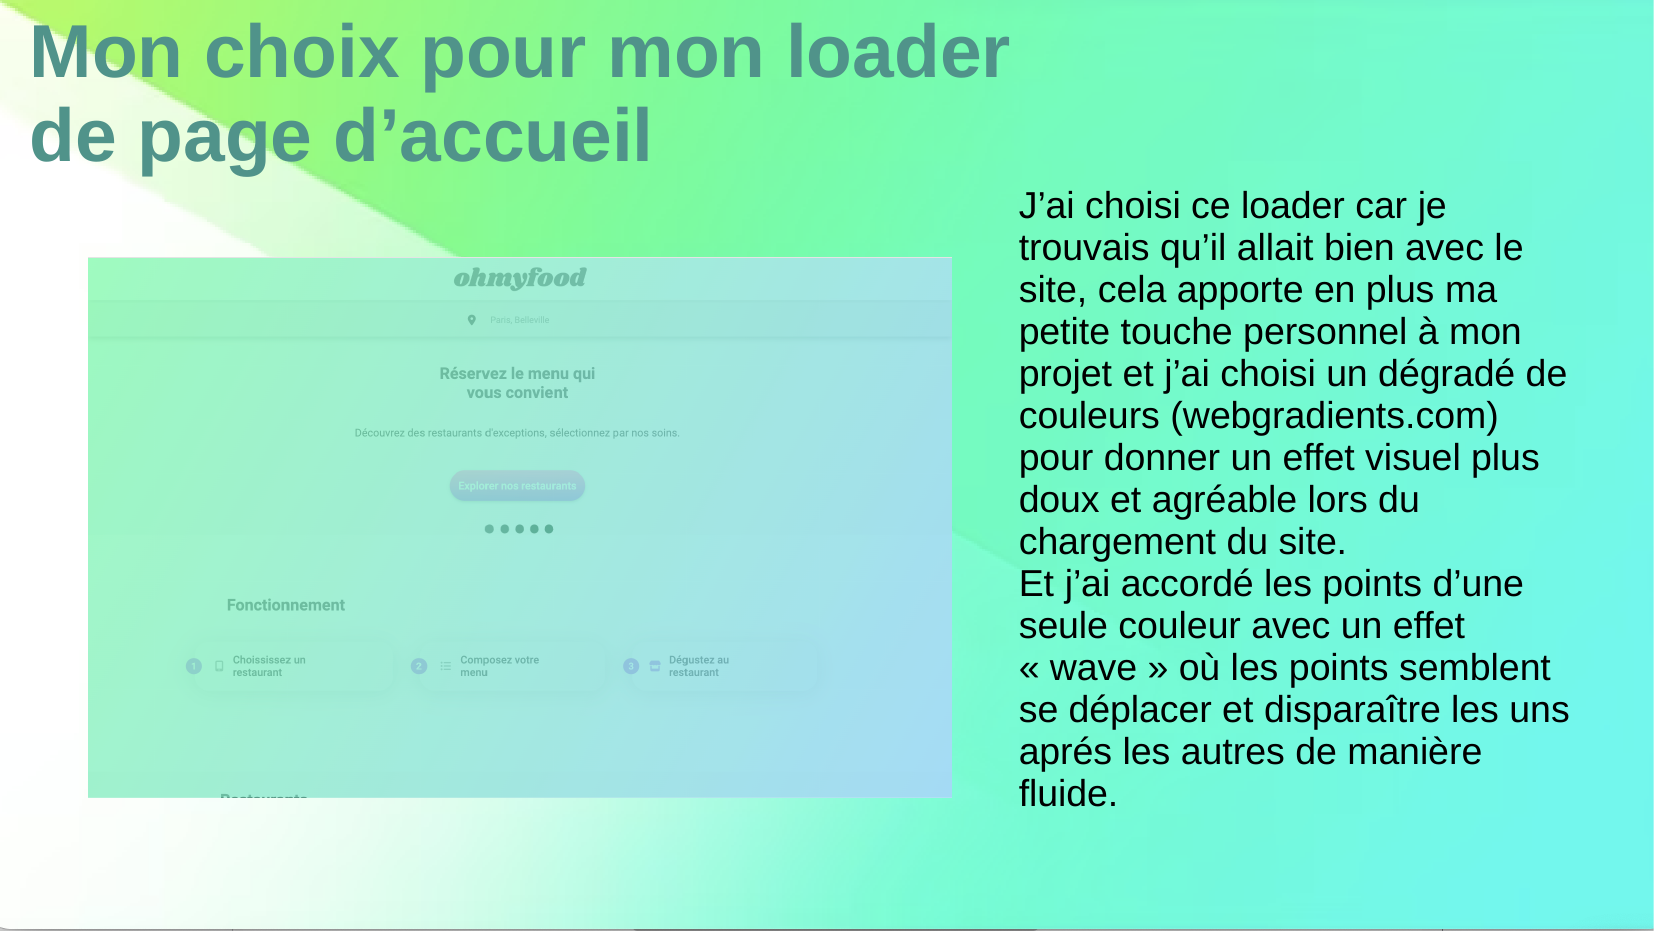

# Mon choix pour mon loader de page d’accueil
J’ai choisi ce loader car je trouvais qu’il allait bien avec le site, cela apporte en plus ma petite touche personnel à mon projet et j’ai choisi un dégradé de couleurs (webgradients.com) pour donner un effet visuel plus doux et agréable lors du chargement du site.
Et j’ai accordé les points d’une seule couleur avec un effet « wave » où les points semblent se déplacer et disparaître les uns aprés les autres de manière fluide.
11